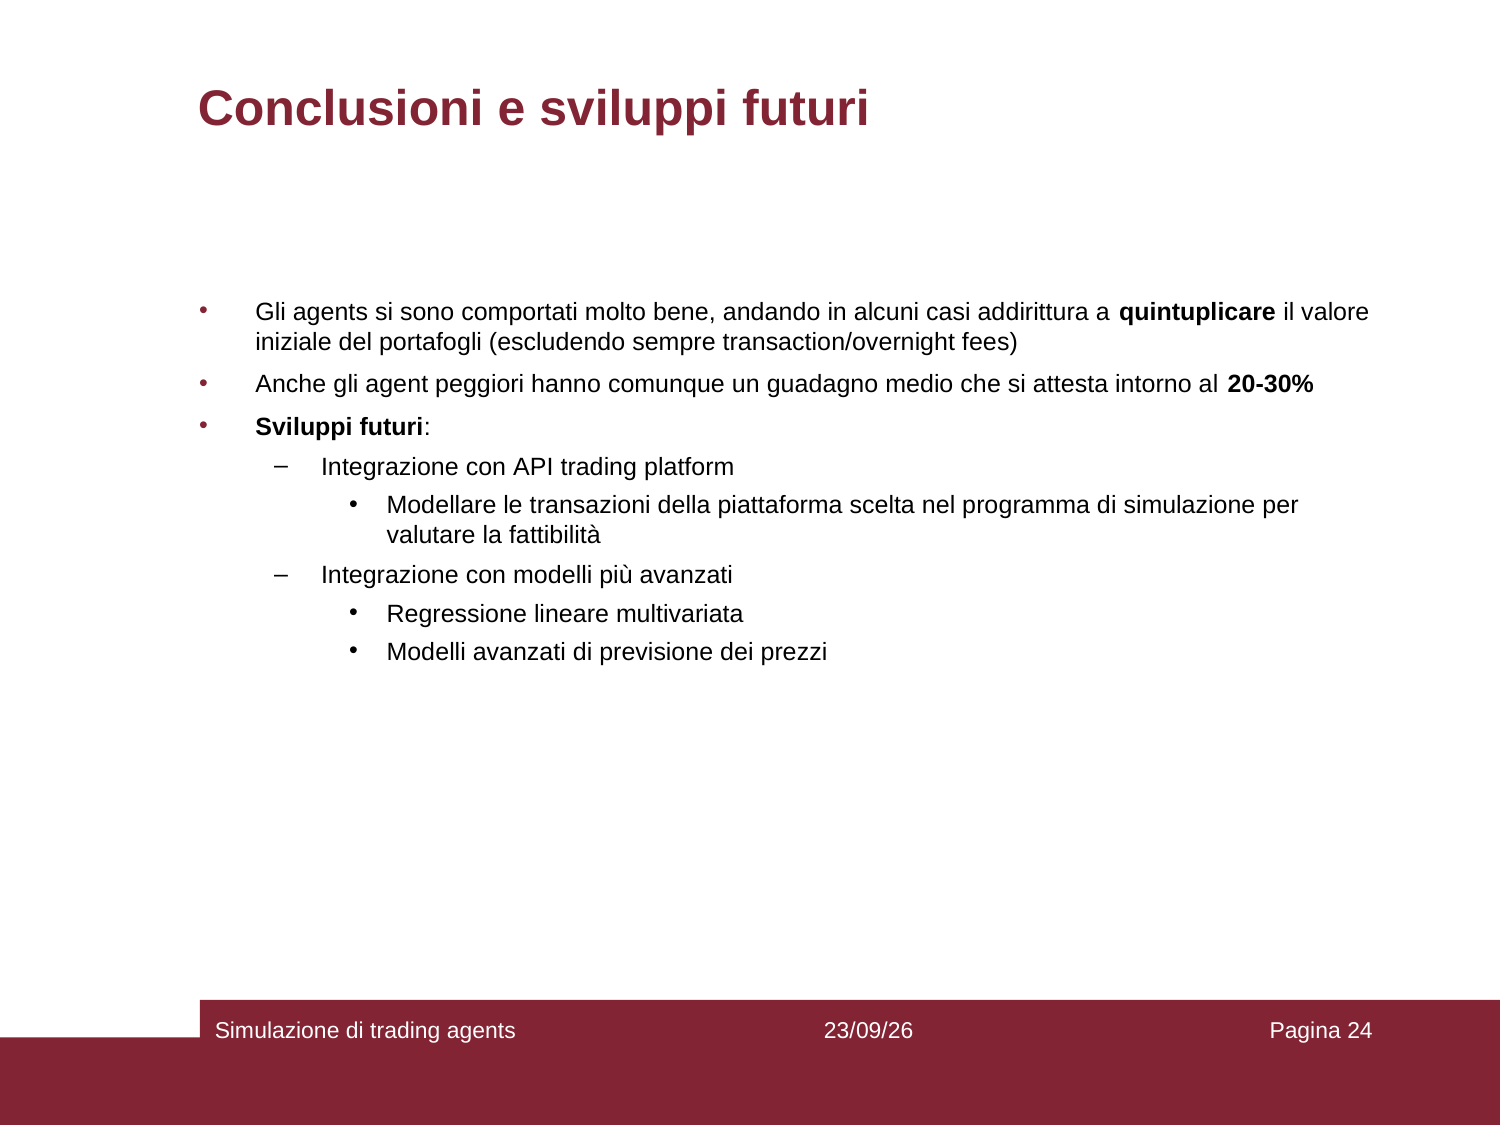

# Conclusioni e sviluppi futuri
Gli agents si sono comportati molto bene, andando in alcuni casi addirittura a quintuplicare il valore iniziale del portafogli (escludendo sempre transaction/overnight fees)
Anche gli agent peggiori hanno comunque un guadagno medio che si attesta intorno al 20-30%
Sviluppi futuri:
Integrazione con API trading platform
Modellare le transazioni della piattaforma scelta nel programma di simulazione per valutare la fattibilità
Integrazione con modelli più avanzati
Regressione lineare multivariata
Modelli avanzati di previsione dei prezzi
Simulazione di trading agents
24